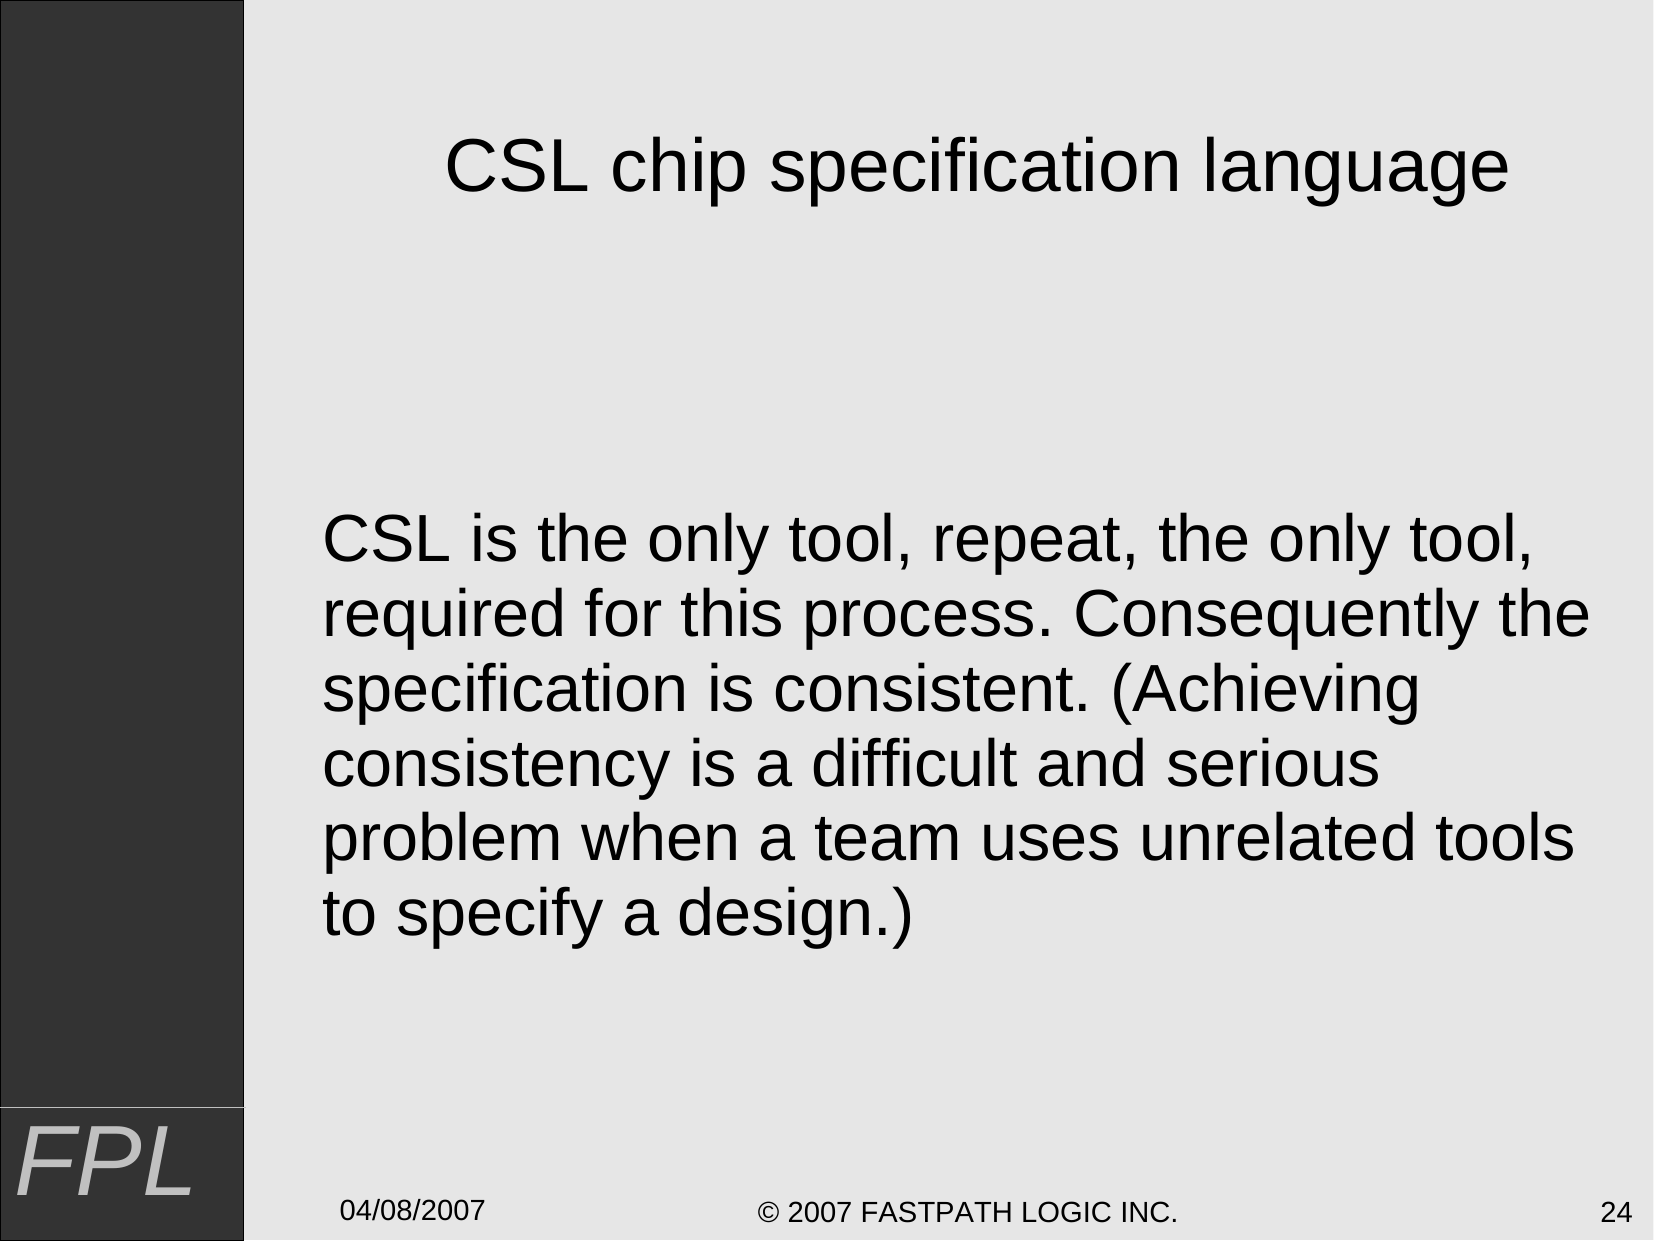

# CSL chip specification language
CSL is the only tool, repeat, the only tool, required for this process. Consequently the specification is consistent. (Achieving consistency is a difficult and serious problem when a team uses unrelated tools to specify a design.)
04/08/2007
24
© 2007 FASTPATH LOGIC INC.